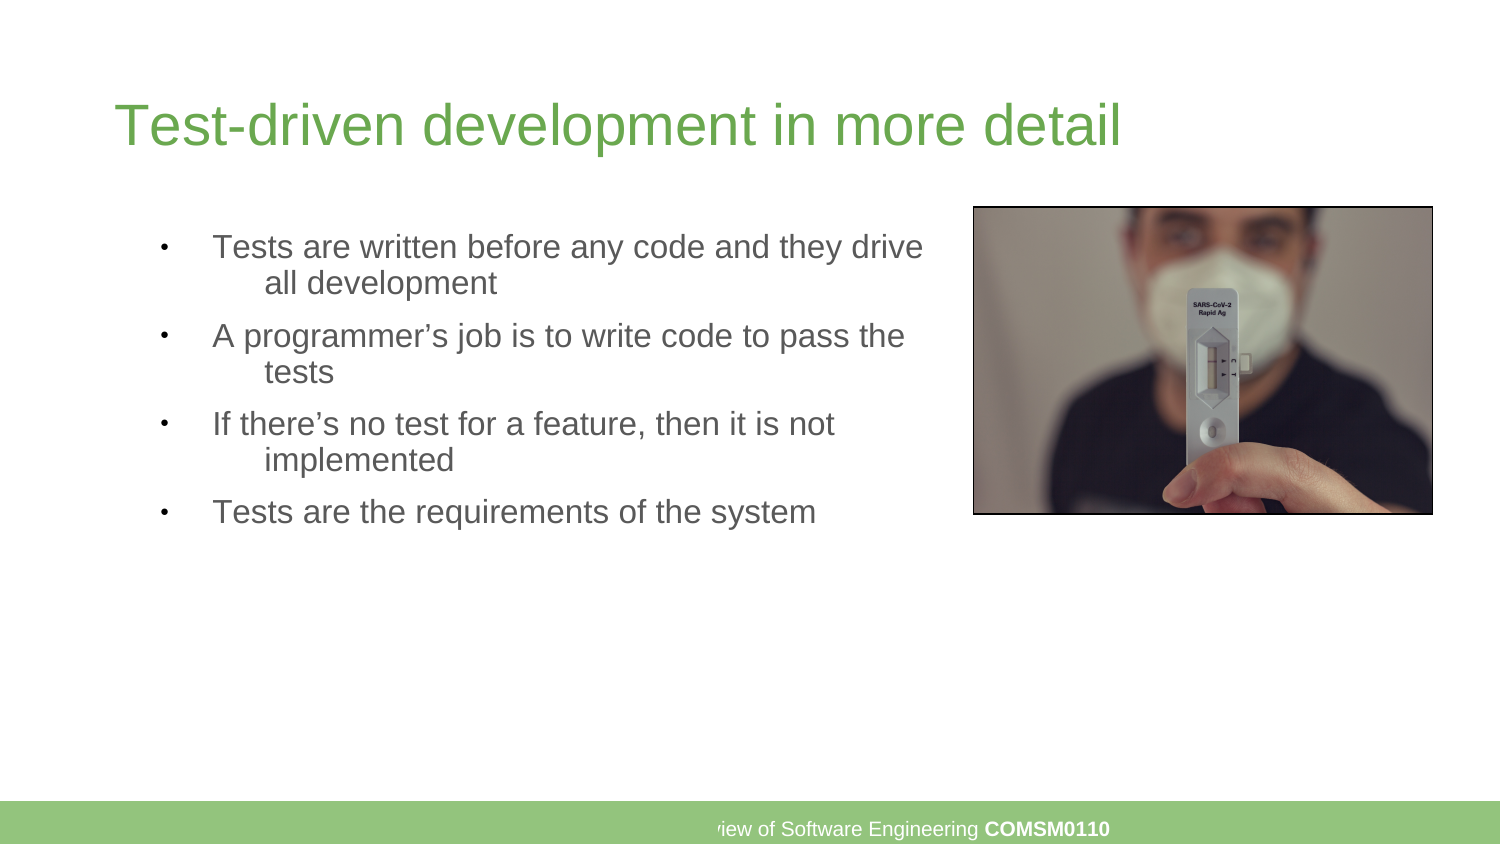

# Test-driven development in more detail
Tests are written before any code and they drive all development
A programmer’s job is to write code to pass the tests
If there’s no test for a feature, then it is not implemented
Tests are the requirements of the system